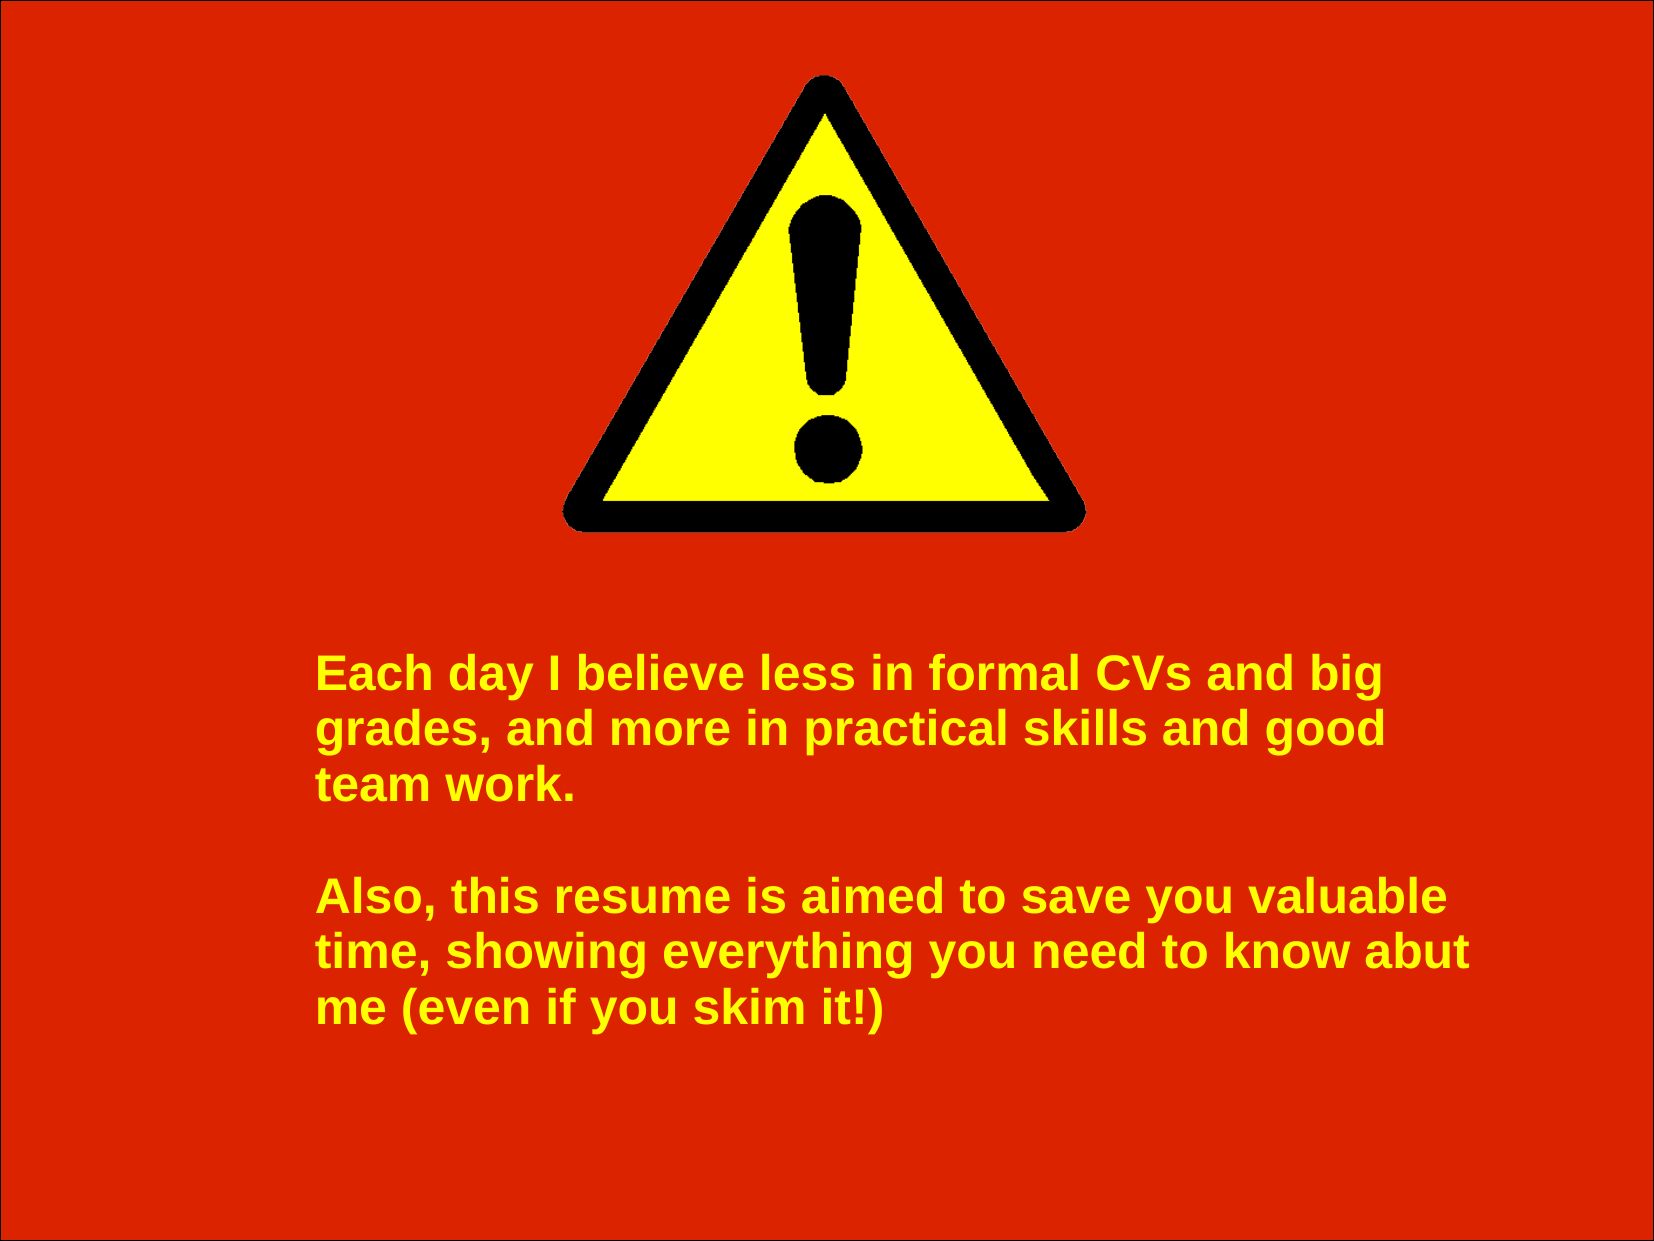

Each day I believe less in formal CVs and big grades, and more in practical skills and good team work.
Also, this resume is aimed to save you valuable time, showing everything you need to know abut me (even if you skim it!)